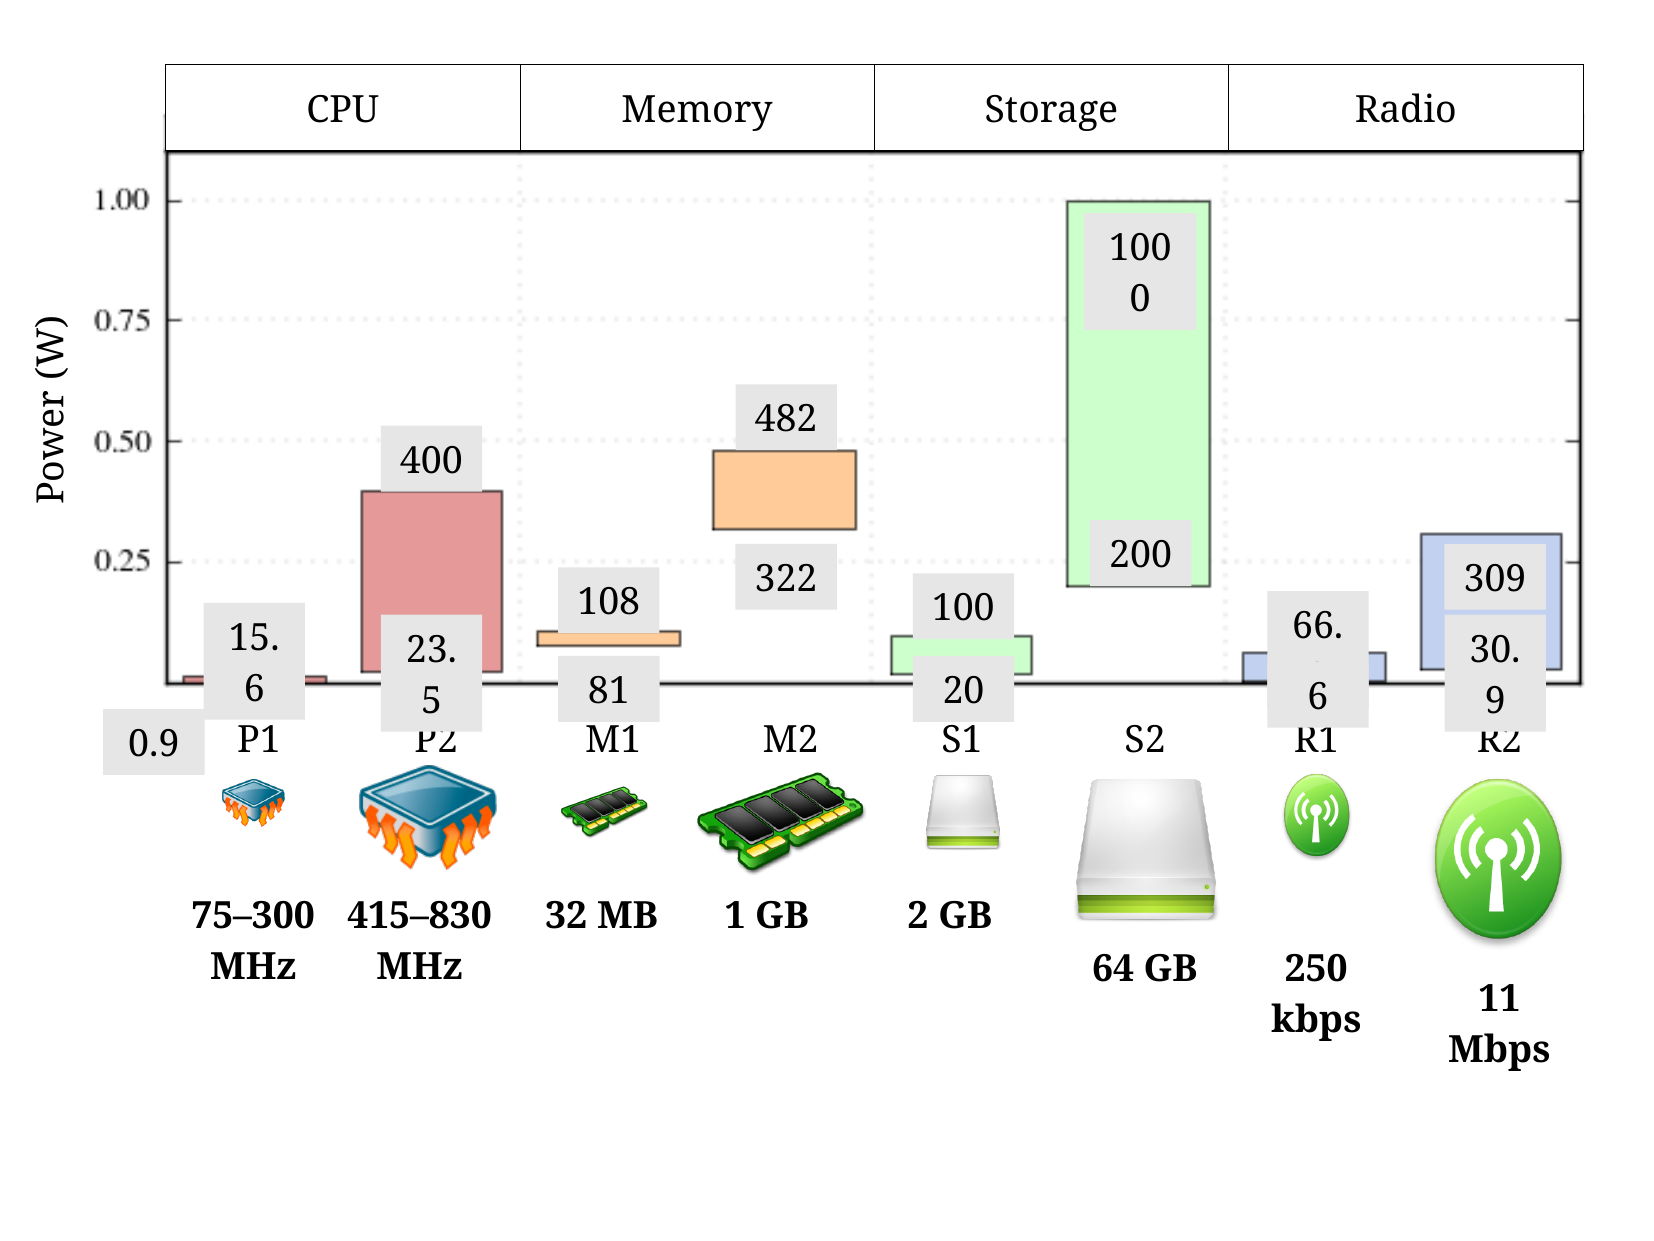

CPU
Memory
Storage
Radio
1000
Power (W)
482
400
200
322
309
108
100
66.3
15.6
23.5
30.9
81
20
6
P1
P2
M1
M2
S1
S2
R1
R2
0.9
75–300 MHz
415–830 MHz
32 MB
1 GB
2 GB
64 GB
250 kbps
11 Mbps